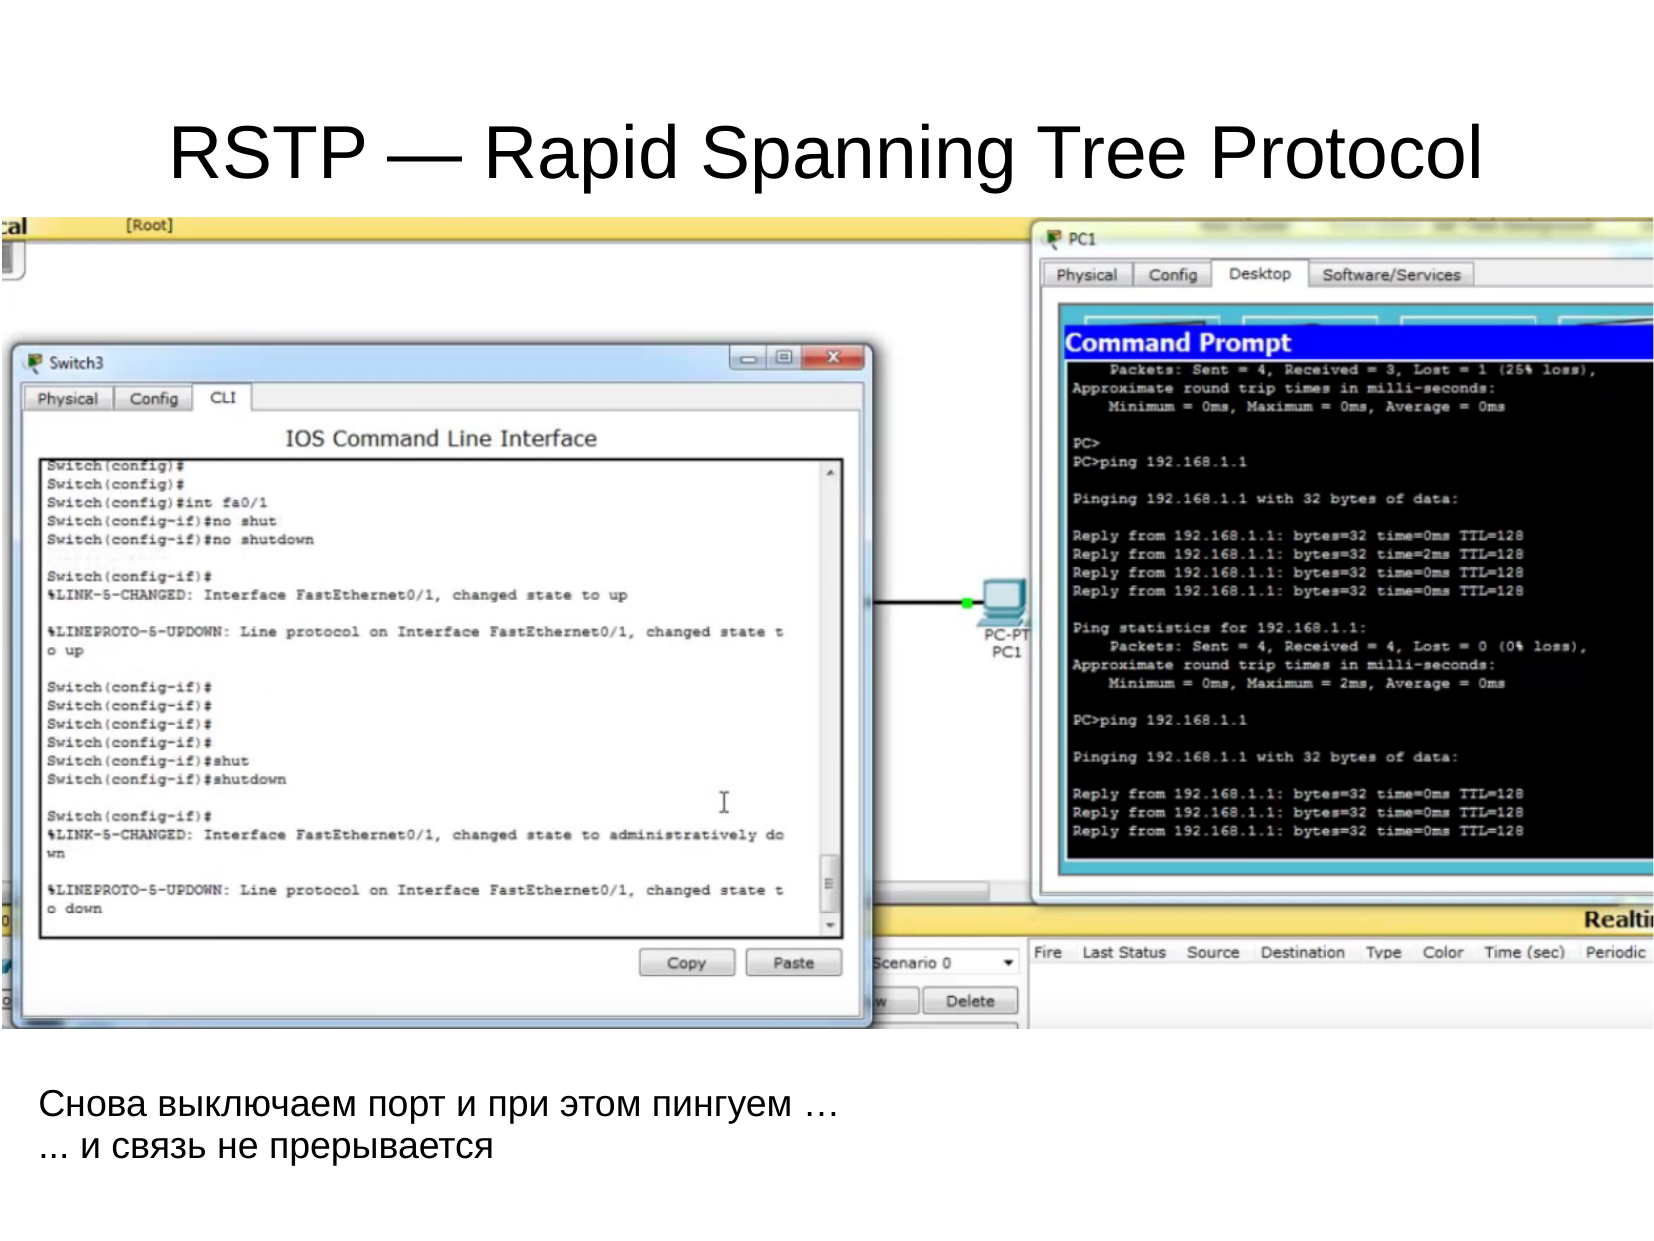

# RSTP — Rapid Spanning Tree Protocol
Снова выключаем порт и при этом пингуем …
... и связь не прерывается